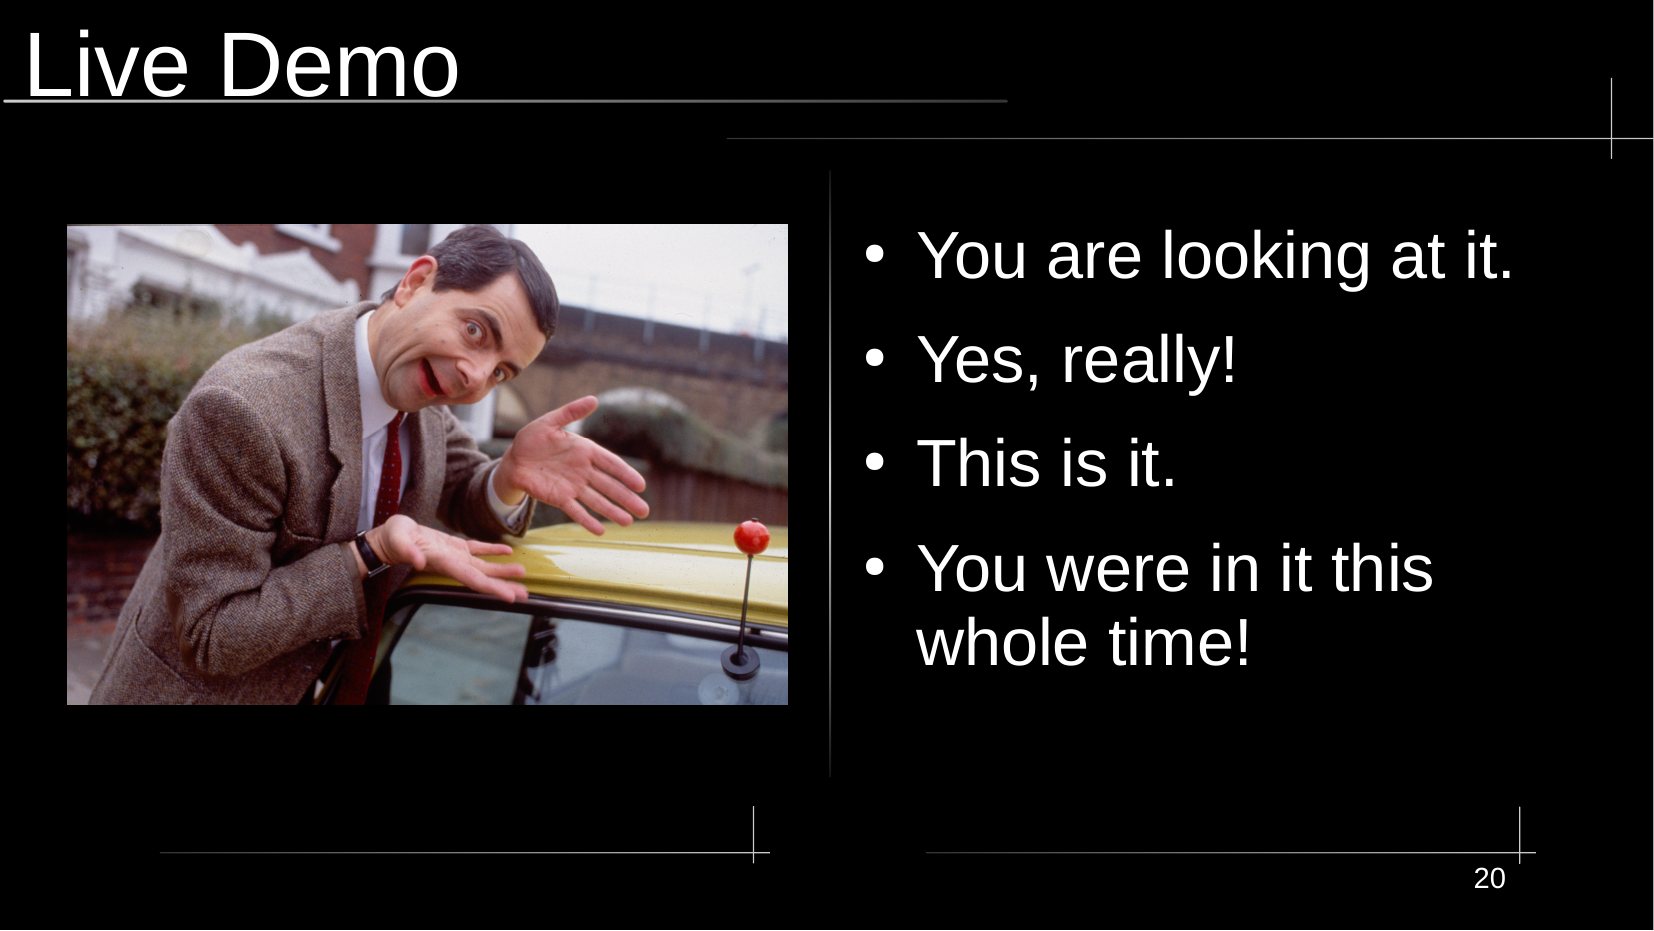

# Live Demo
You are looking at it.
Yes, really!
This is it.
You were in it this whole time!
20